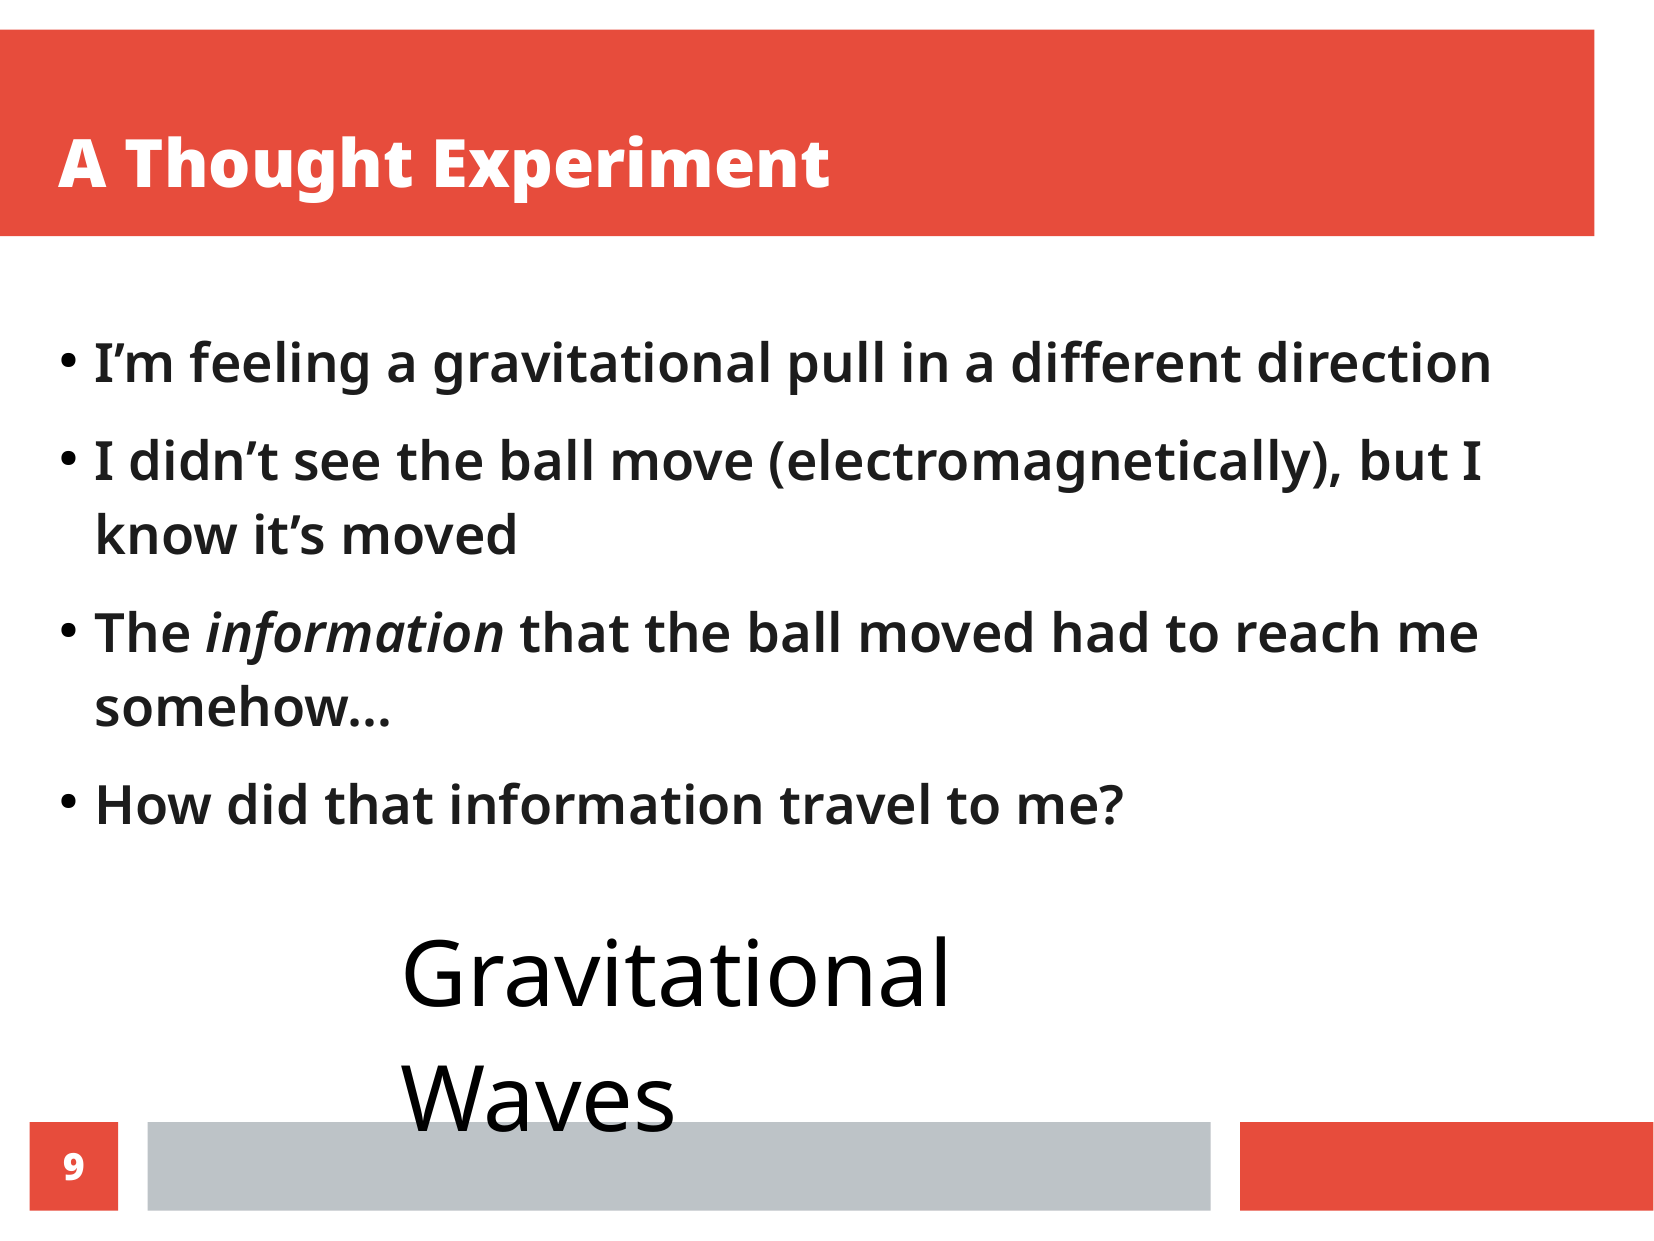

# A Thought Experiment
I’m feeling a gravitational pull in a different direction
I didn’t see the ball move (electromagnetically), but I know it’s moved
The information that the ball moved had to reach me somehow…
How did that information travel to me?
Gravitational Waves
9